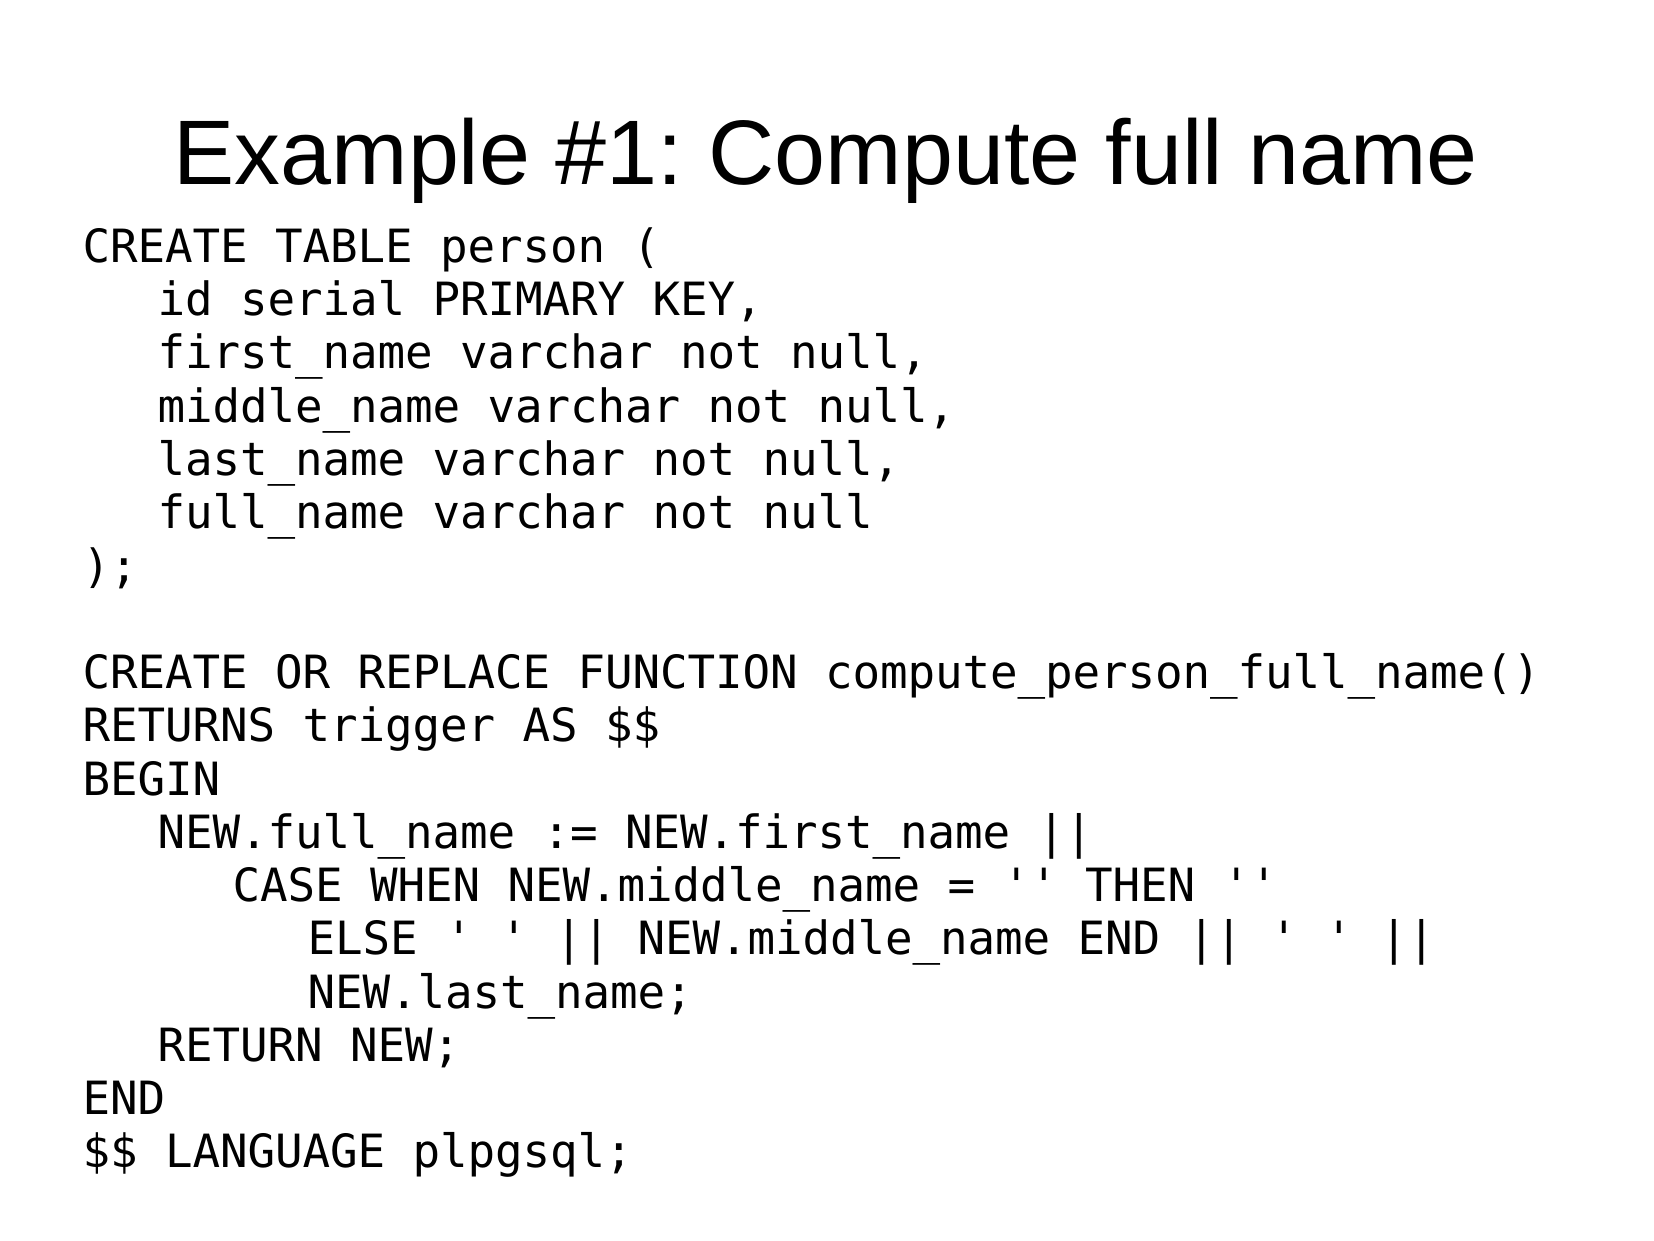

# Example #1: Compute full name
CREATE TABLE person (
	id serial PRIMARY KEY,
	first_name varchar not null,
	middle_name varchar not null,
	last_name varchar not null,
	full_name varchar not null
);
CREATE OR REPLACE FUNCTION compute_person_full_name() RETURNS trigger AS $$
BEGIN
	NEW.full_name := NEW.first_name ||
		CASE WHEN NEW.middle_name = '' THEN ''
			ELSE ' ' || NEW.middle_name END || ' ' ||
			NEW.last_name;
	RETURN NEW;
END
$$ LANGUAGE plpgsql;